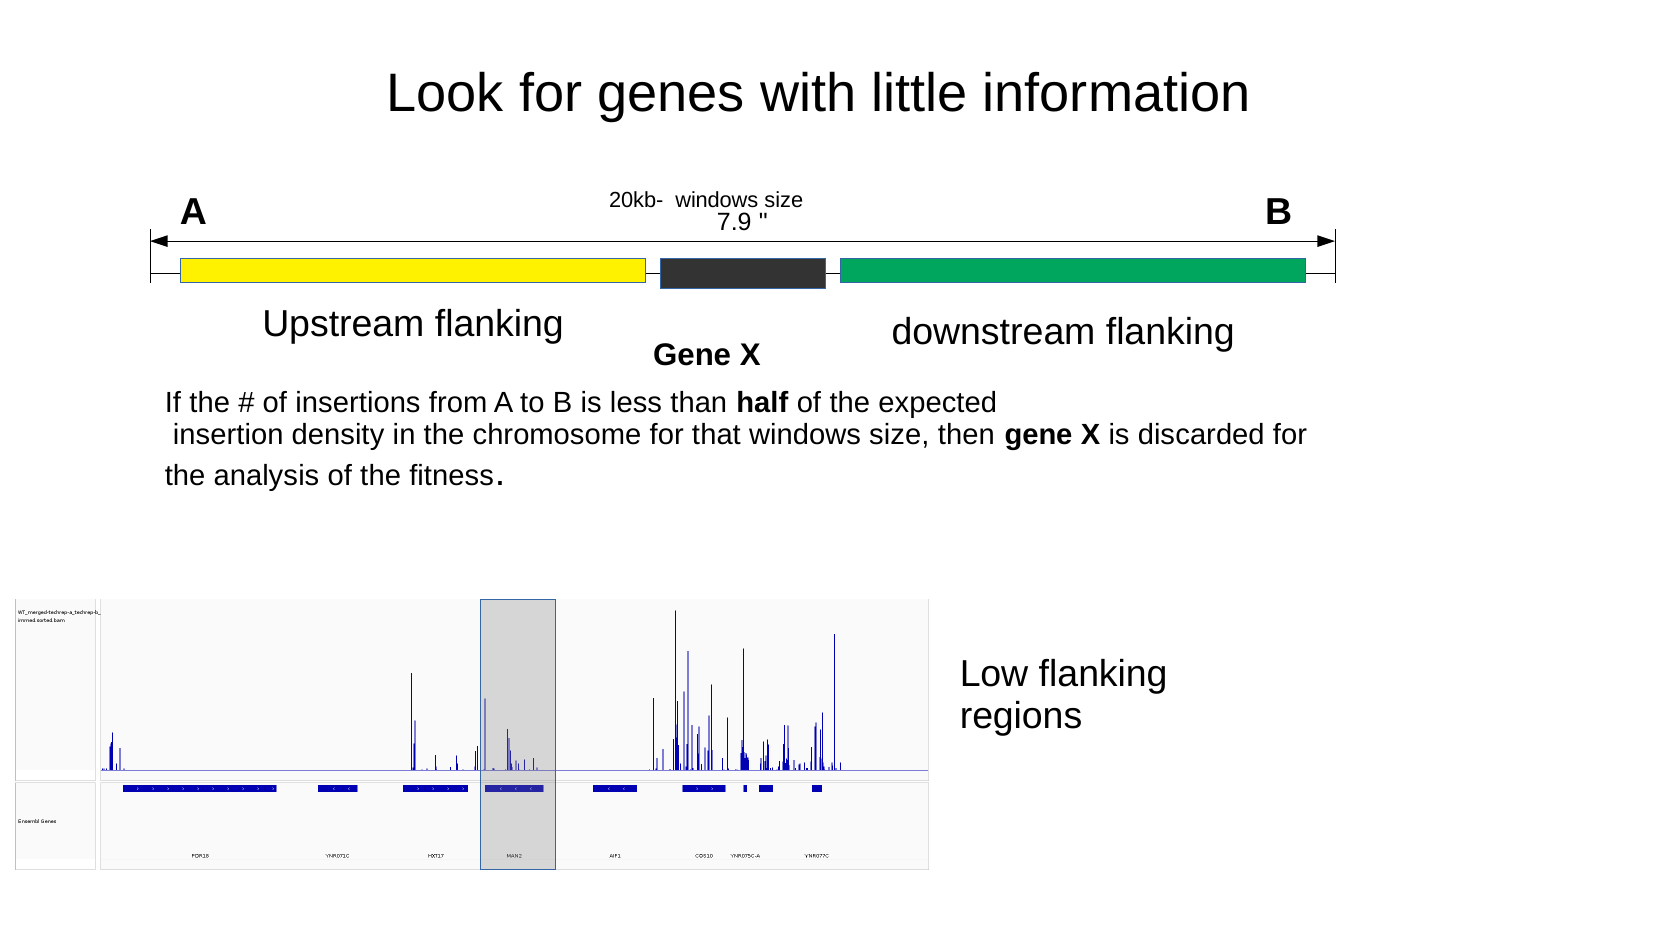

# Look for genes with little information
20kb- windows size
A
B
Upstream flanking
downstream flanking
If the # of insertions from A to B is less than half of the expected
 insertion density in the chromosome for that windows size, then gene X is discarded for
the analysis of the fitness.
Gene X
Low flanking regions